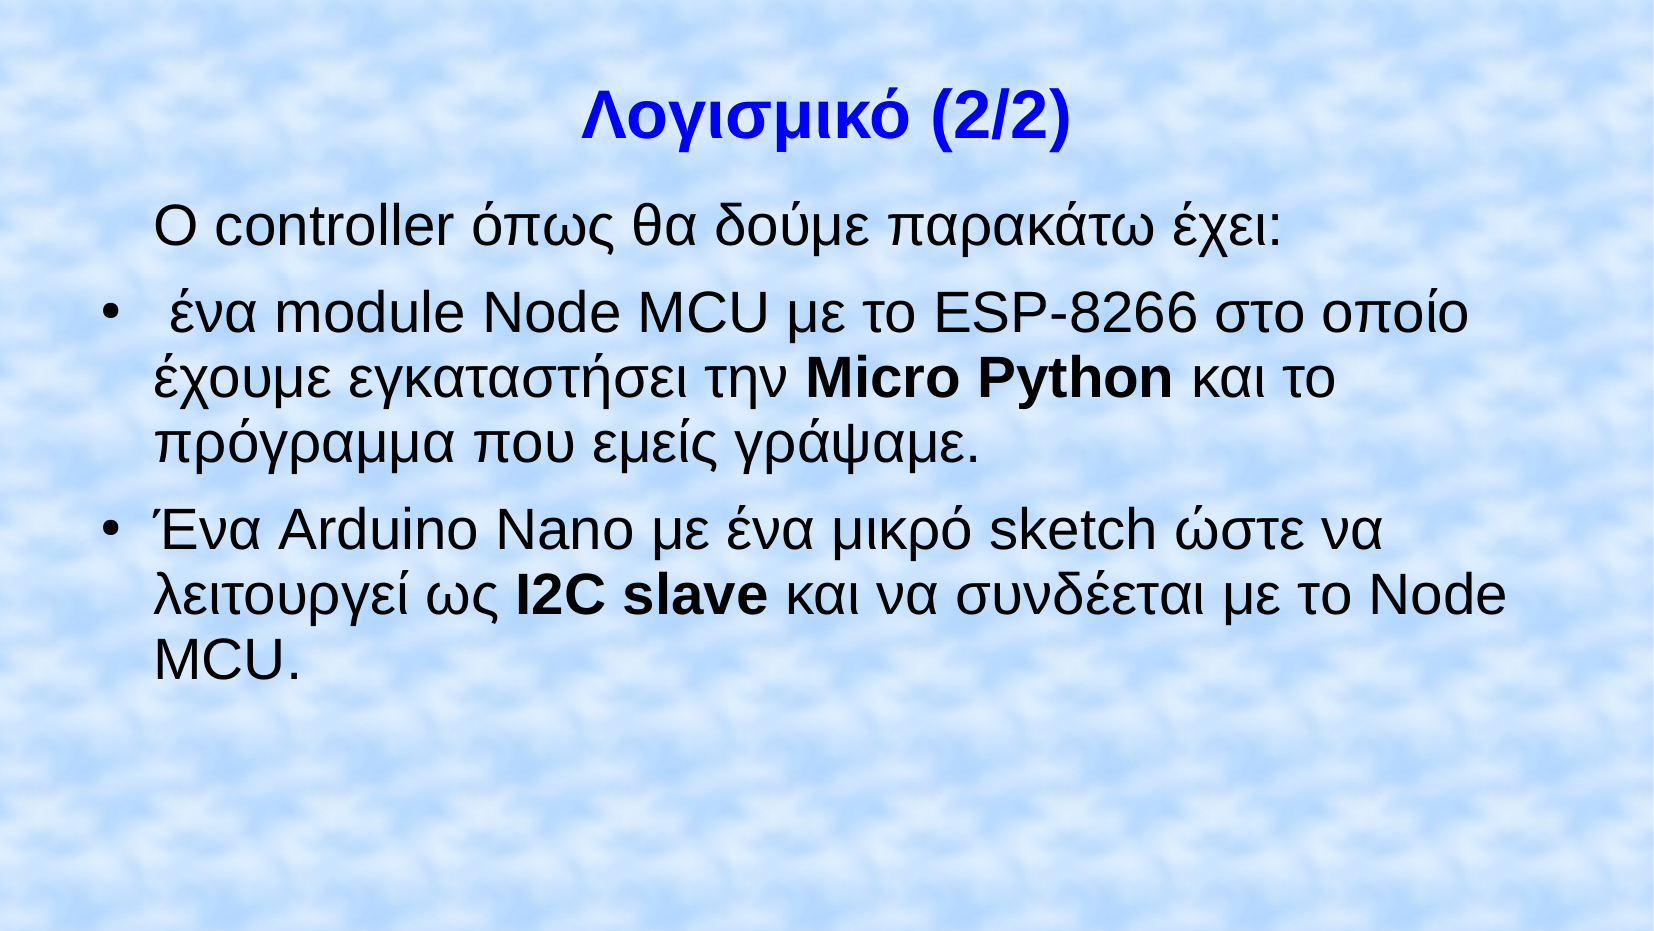

# Λογισμικό (2/2)
Ο controller όπως θα δούμε παρακάτω έχει:
 ένα module Node MCU με το ESP-8266 στο οποίο έχουμε εγκαταστήσει την Micro Python και το πρόγραμμα που εμείς γράψαμε.
Ένα Arduino Nano με ένα μικρό sketch ώστε να λειτουργεί ως I2C slave και να συνδέεται με το Node MCU.